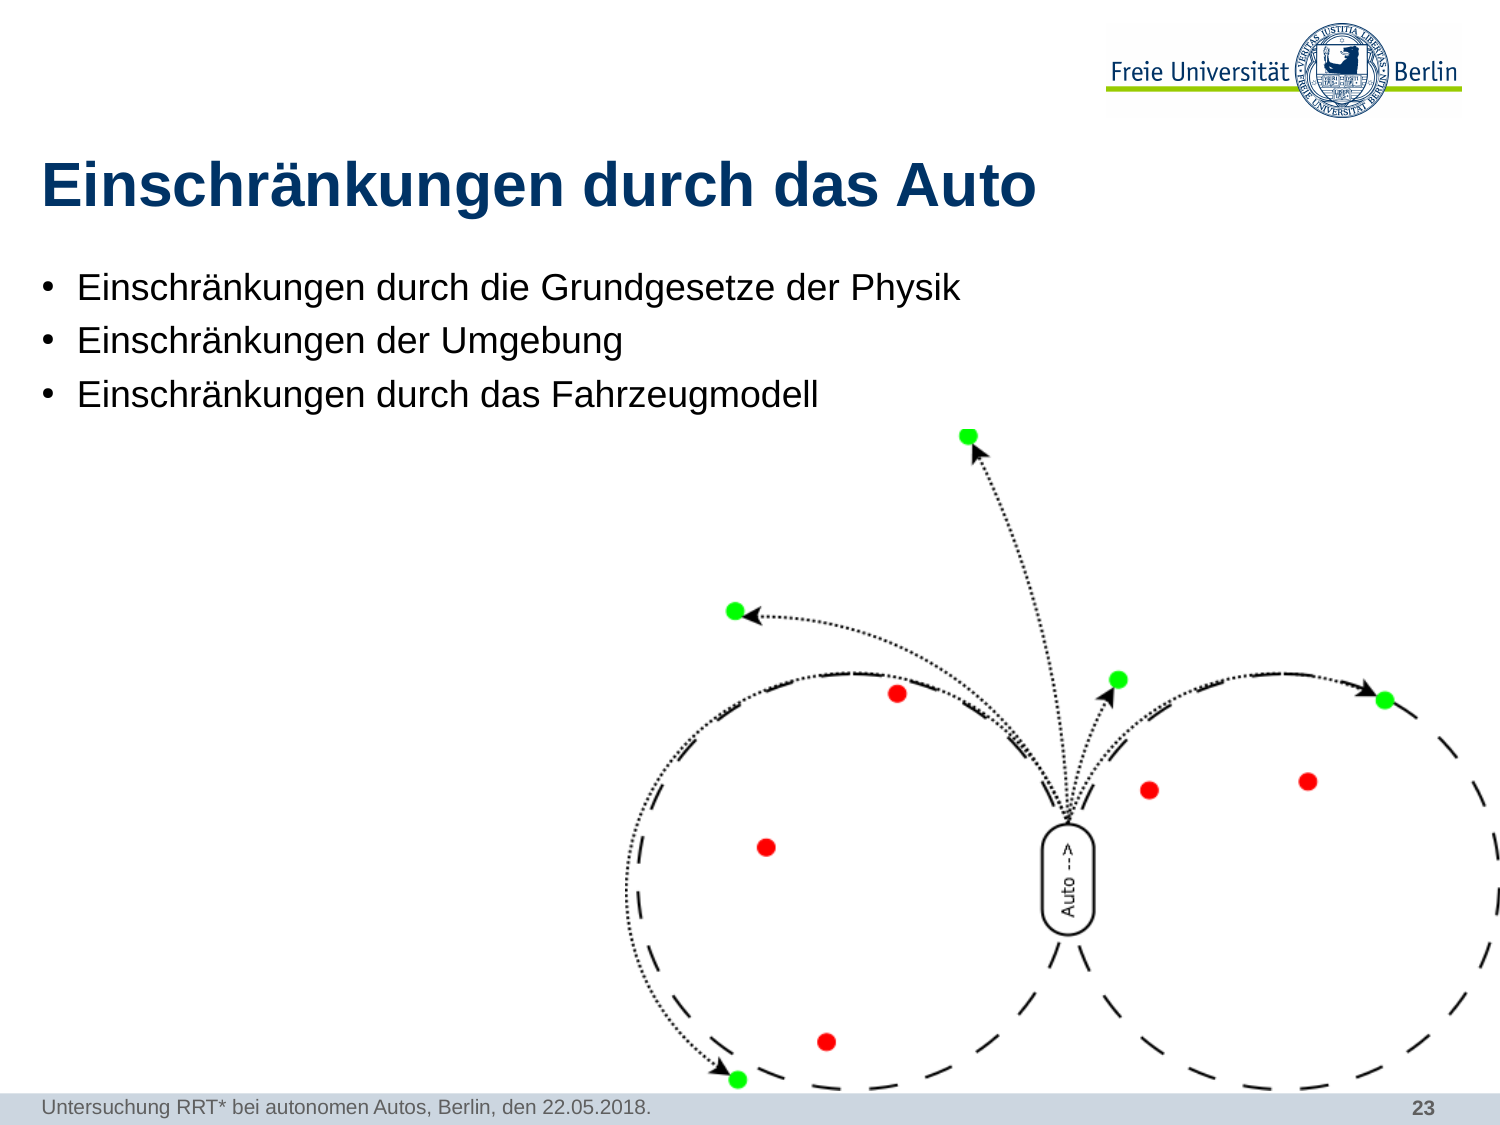

# Einschränkungen durch das Auto
Einschränkungen durch die Grundgesetze der Physik
Einschränkungen der Umgebung
Einschränkungen durch das Fahrzeugmodell